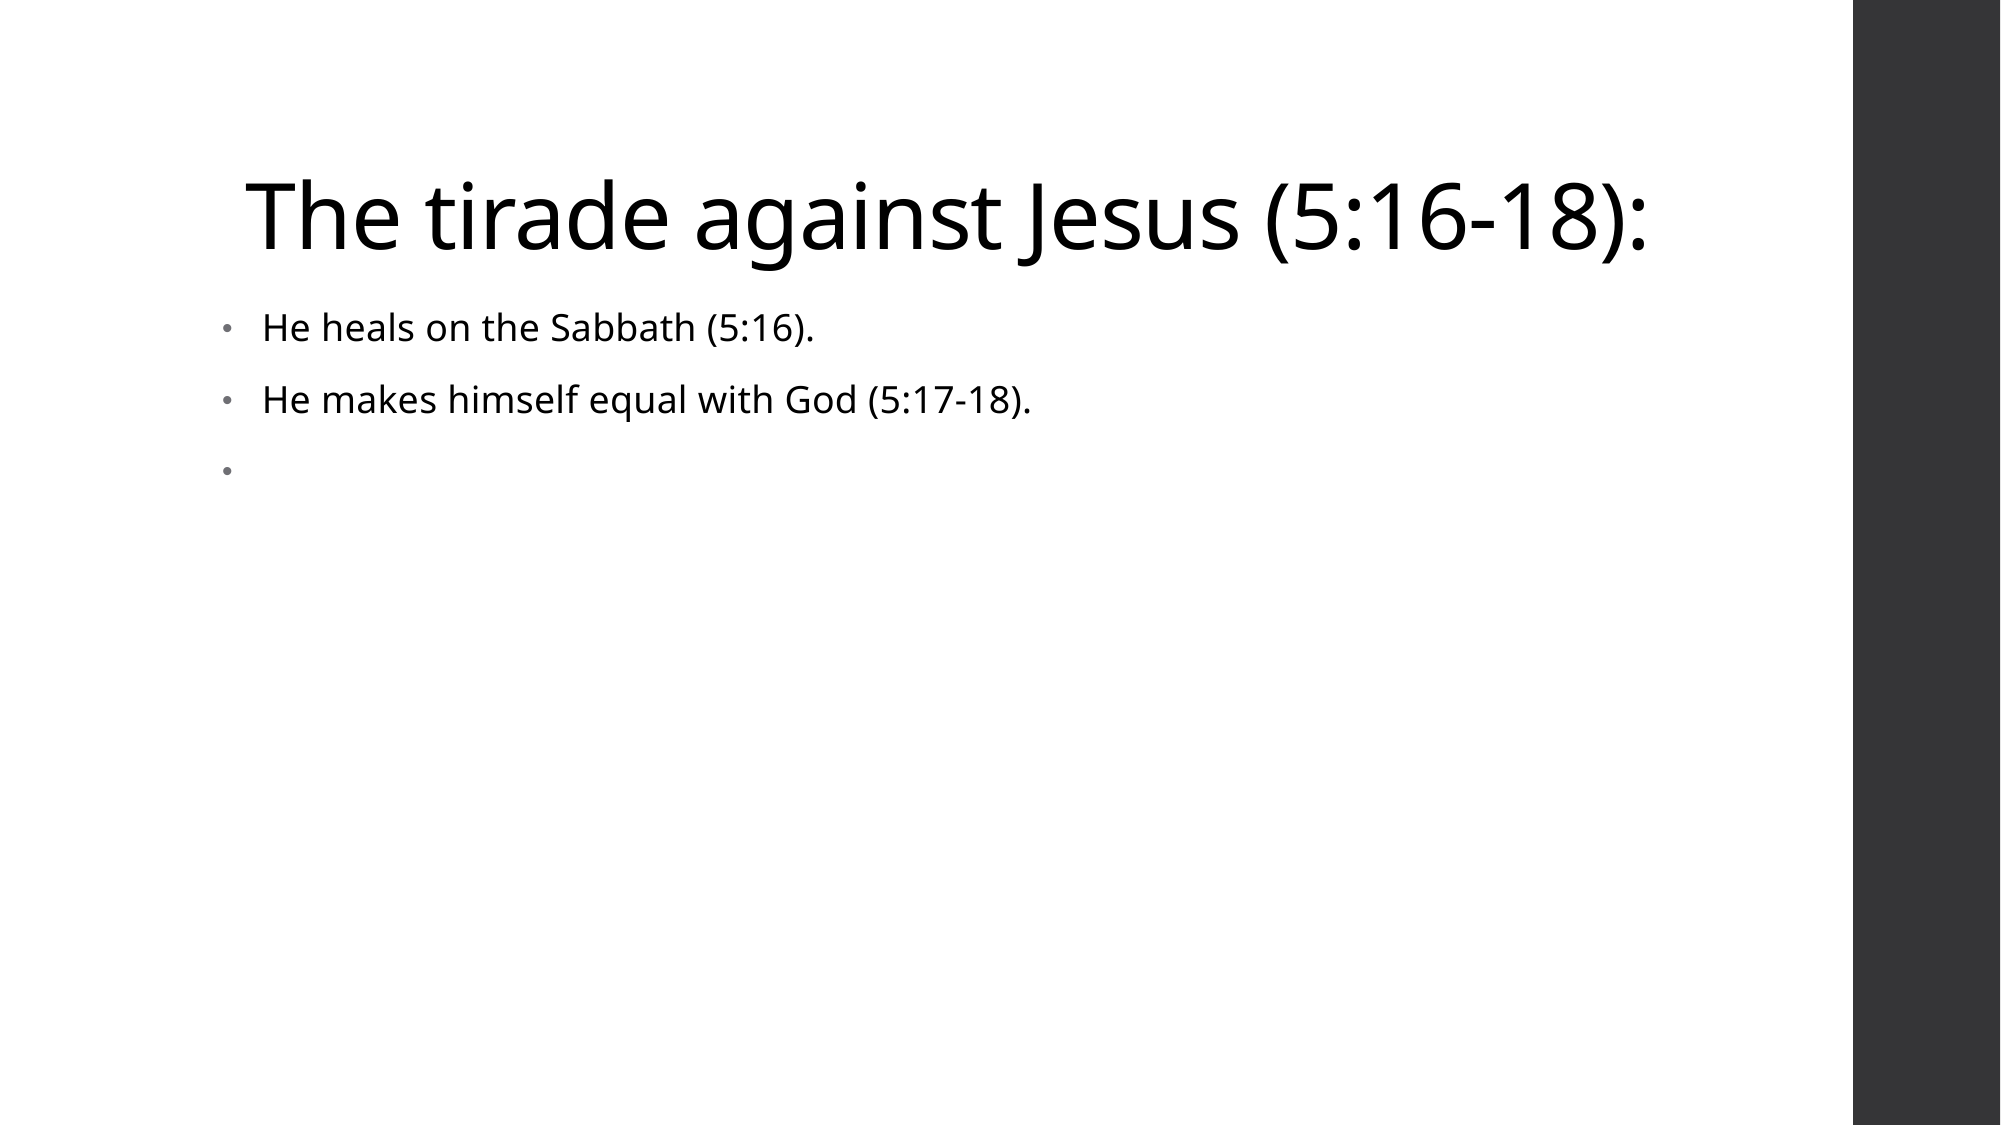

# The tirade against Jesus (5:16-18):
 He heals on the Sabbath (5:16).
 He makes himself equal with God (5:17-18).